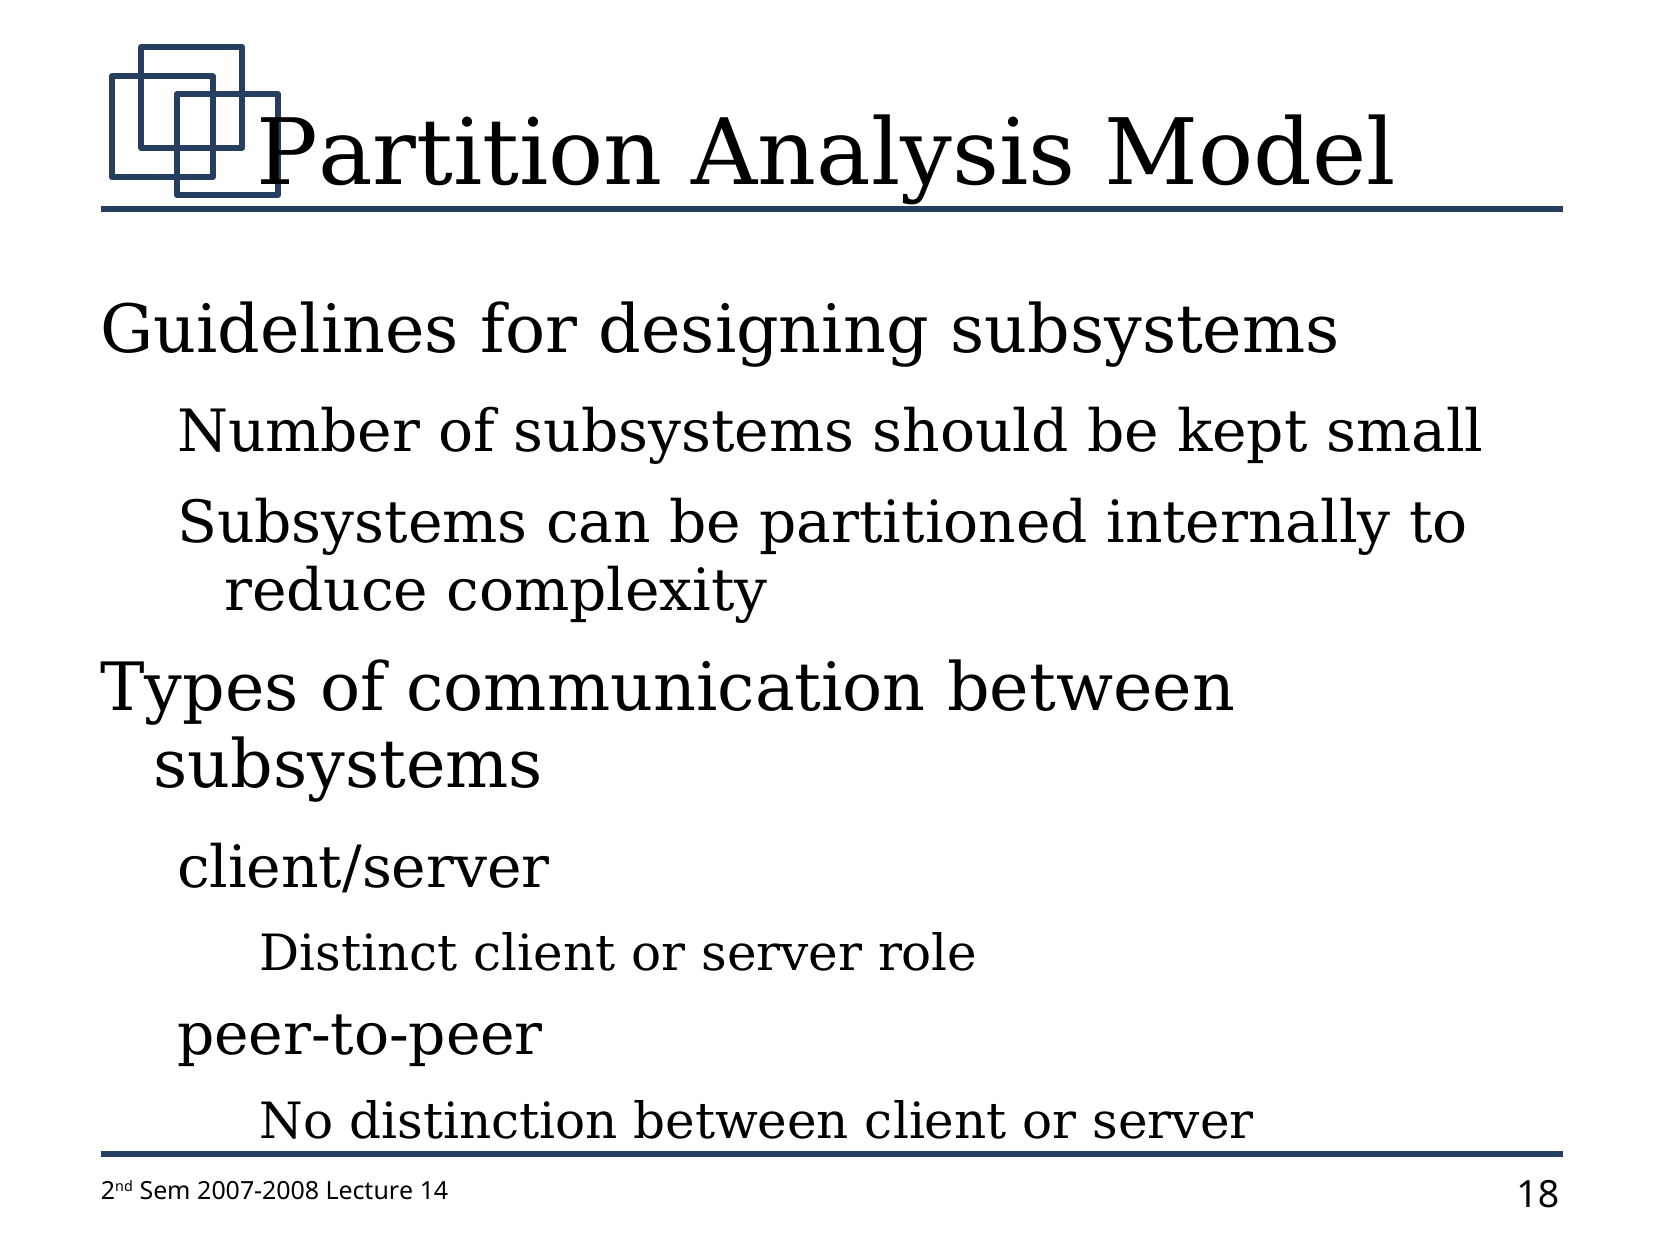

# Partition Analysis Model
Guidelines for designing subsystems
Number of subsystems should be kept small
Subsystems can be partitioned internally to reduce complexity
Types of communication between subsystems
client/server
Distinct client or server role
peer-to-peer
No distinction between client or server